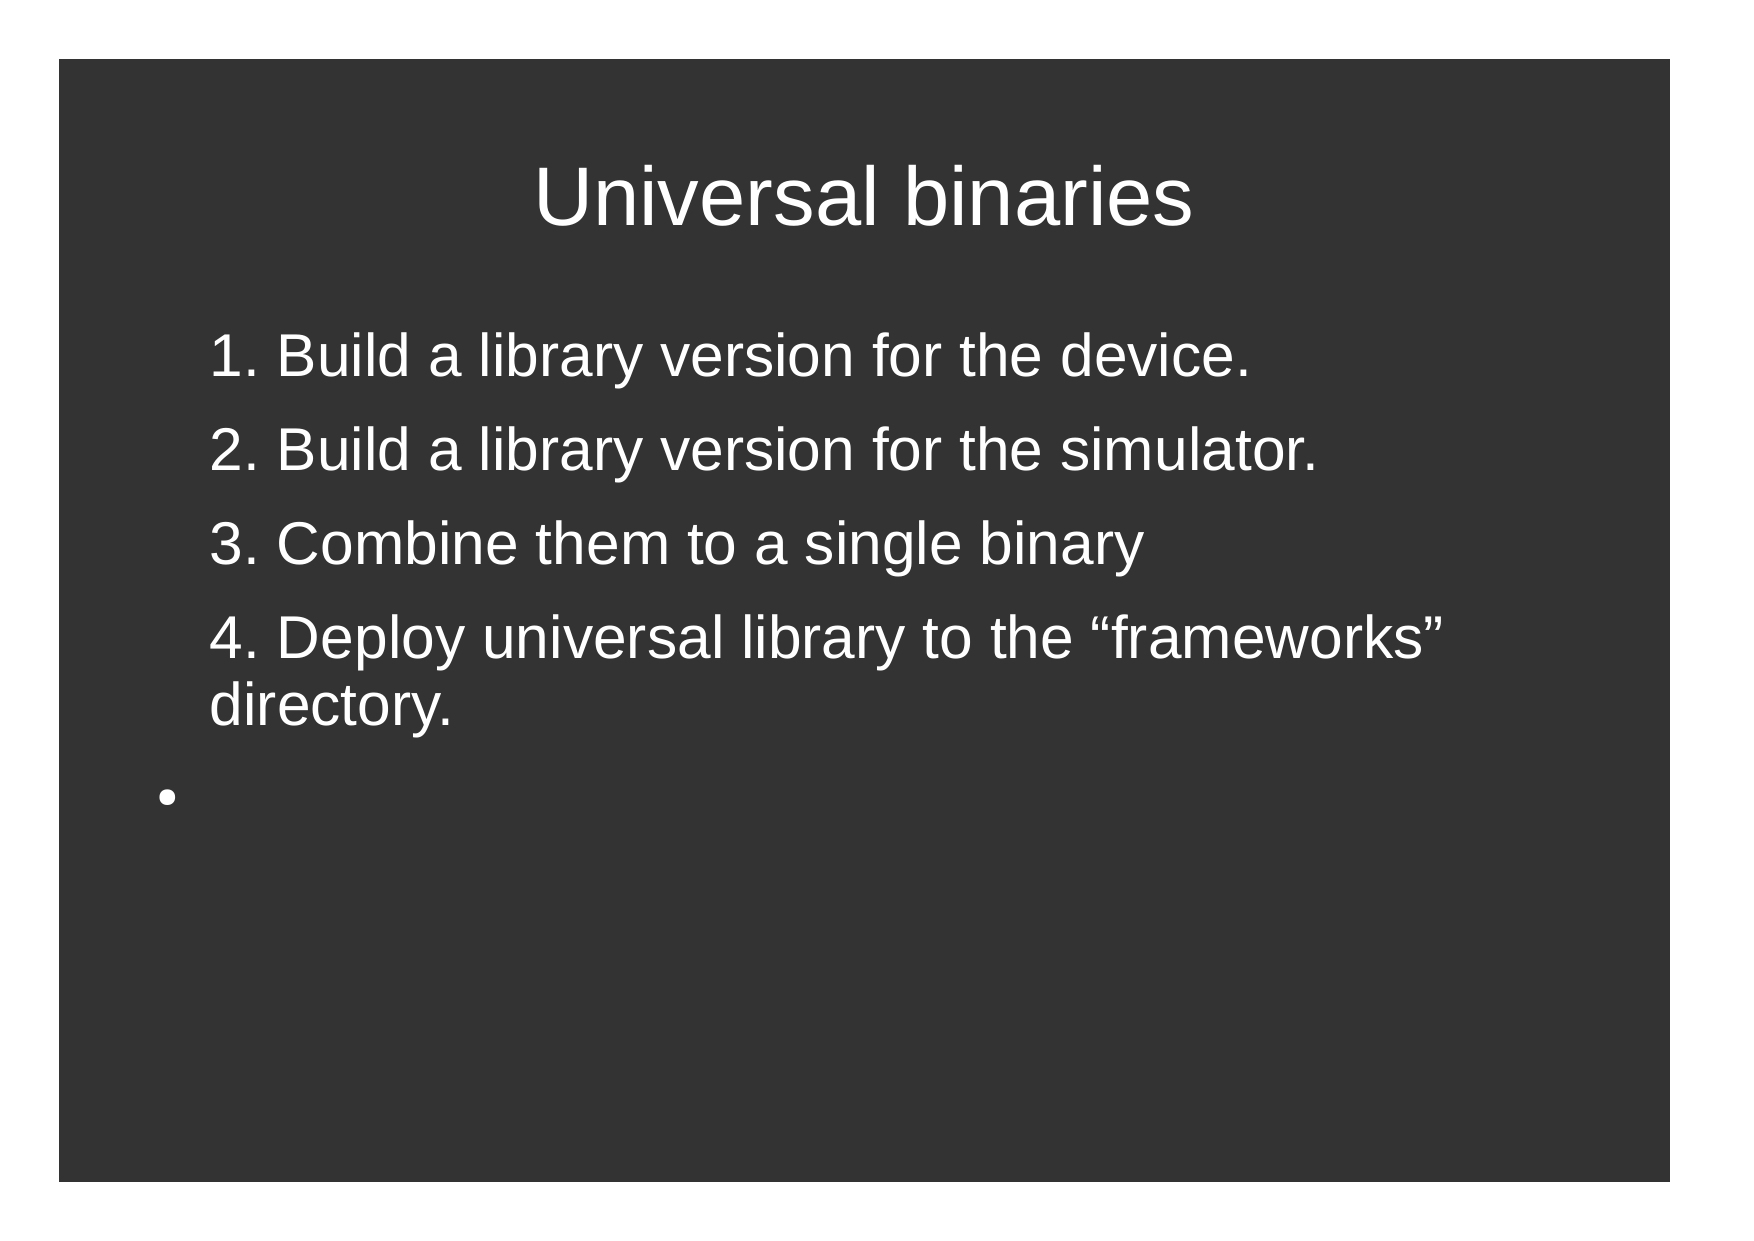

# Universal binaries
1. Build a library version for the device.
2. Build a library version for the simulator.
3. Combine them to a single binary
4. Deploy universal library to the “frameworks” directory.